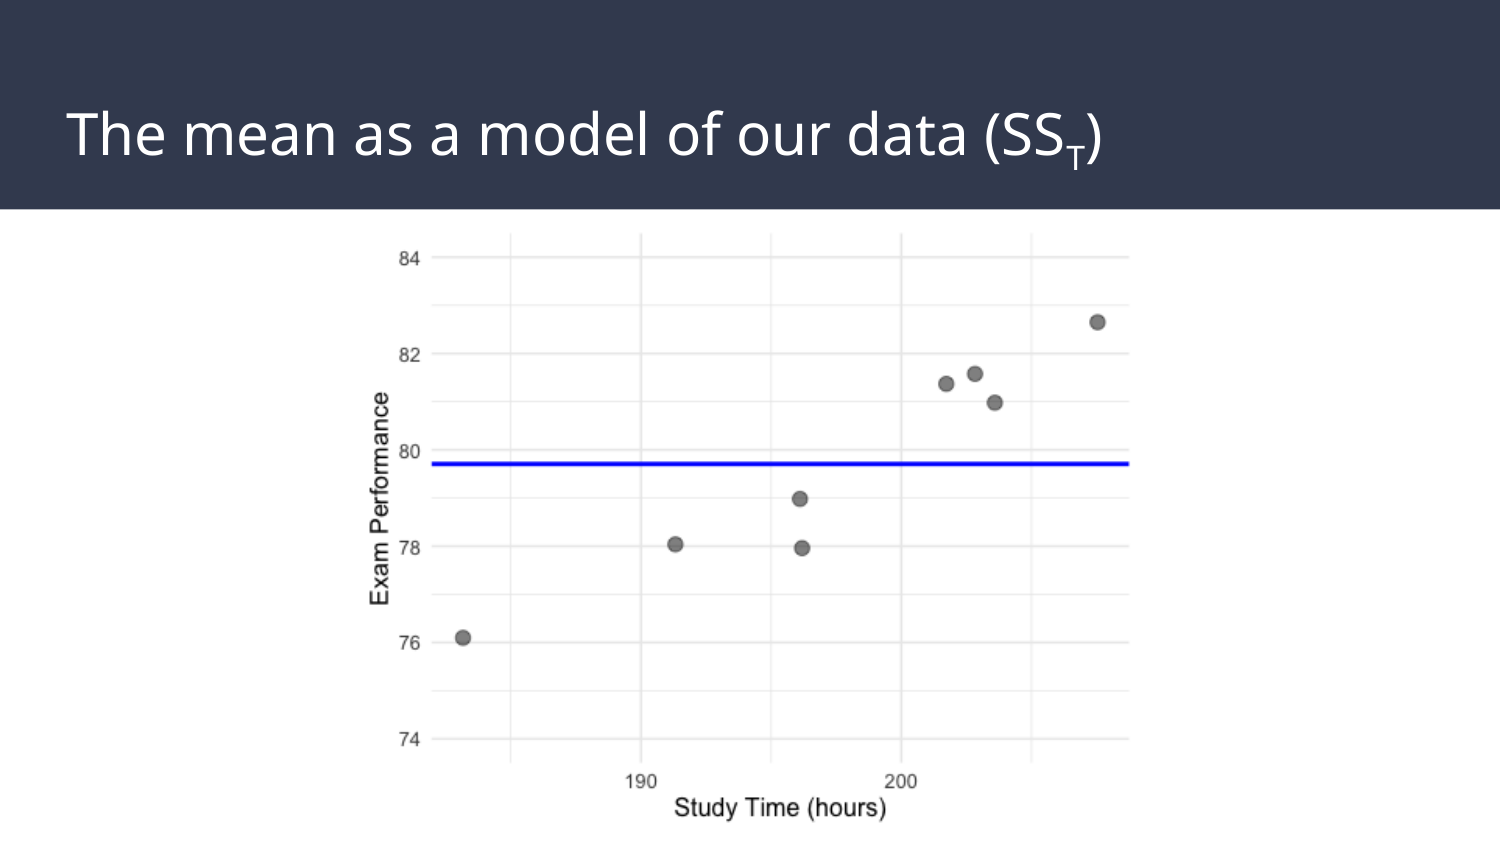

# The mean as a model of our data (SST)